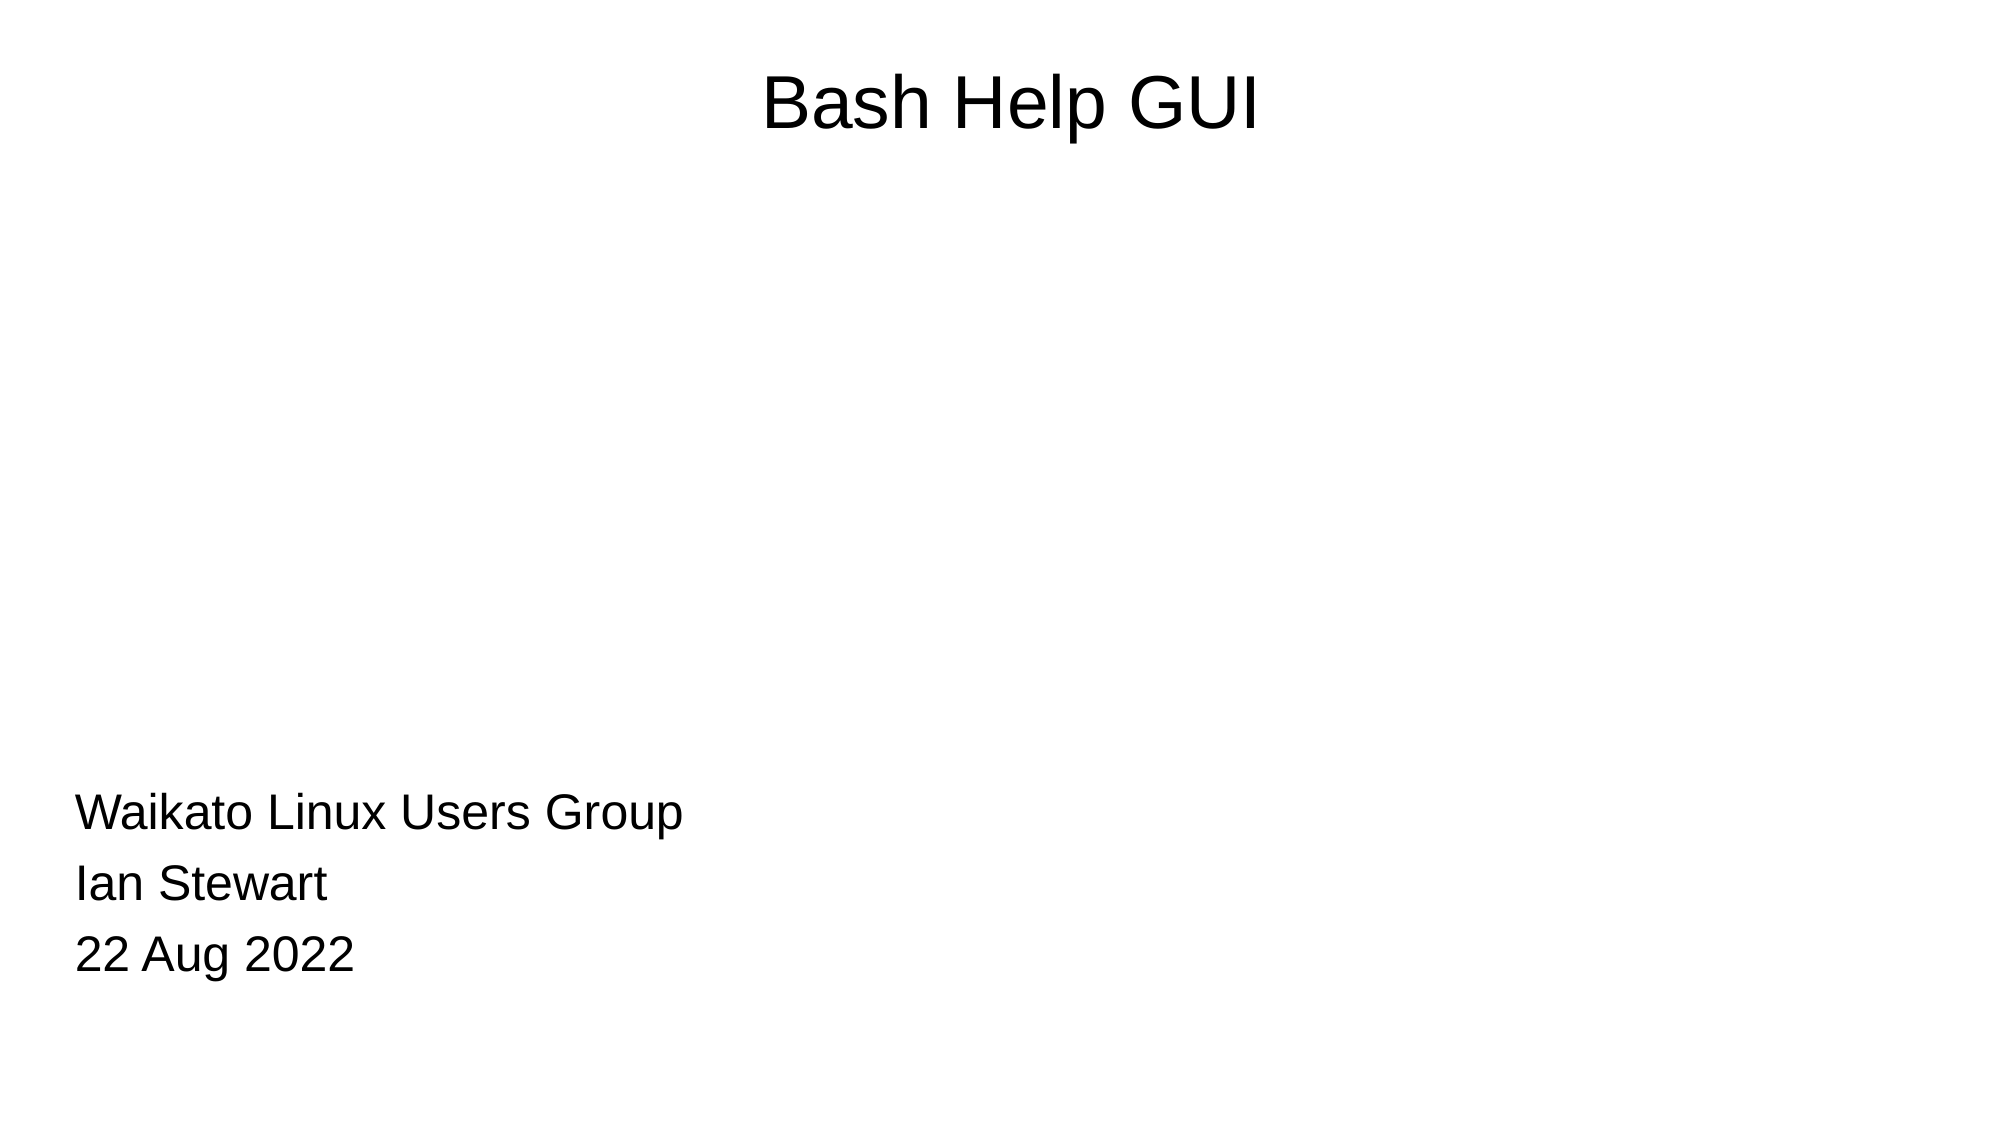

# Bash Help GUI
Waikato Linux Users Group
Ian Stewart
22 Aug 2022